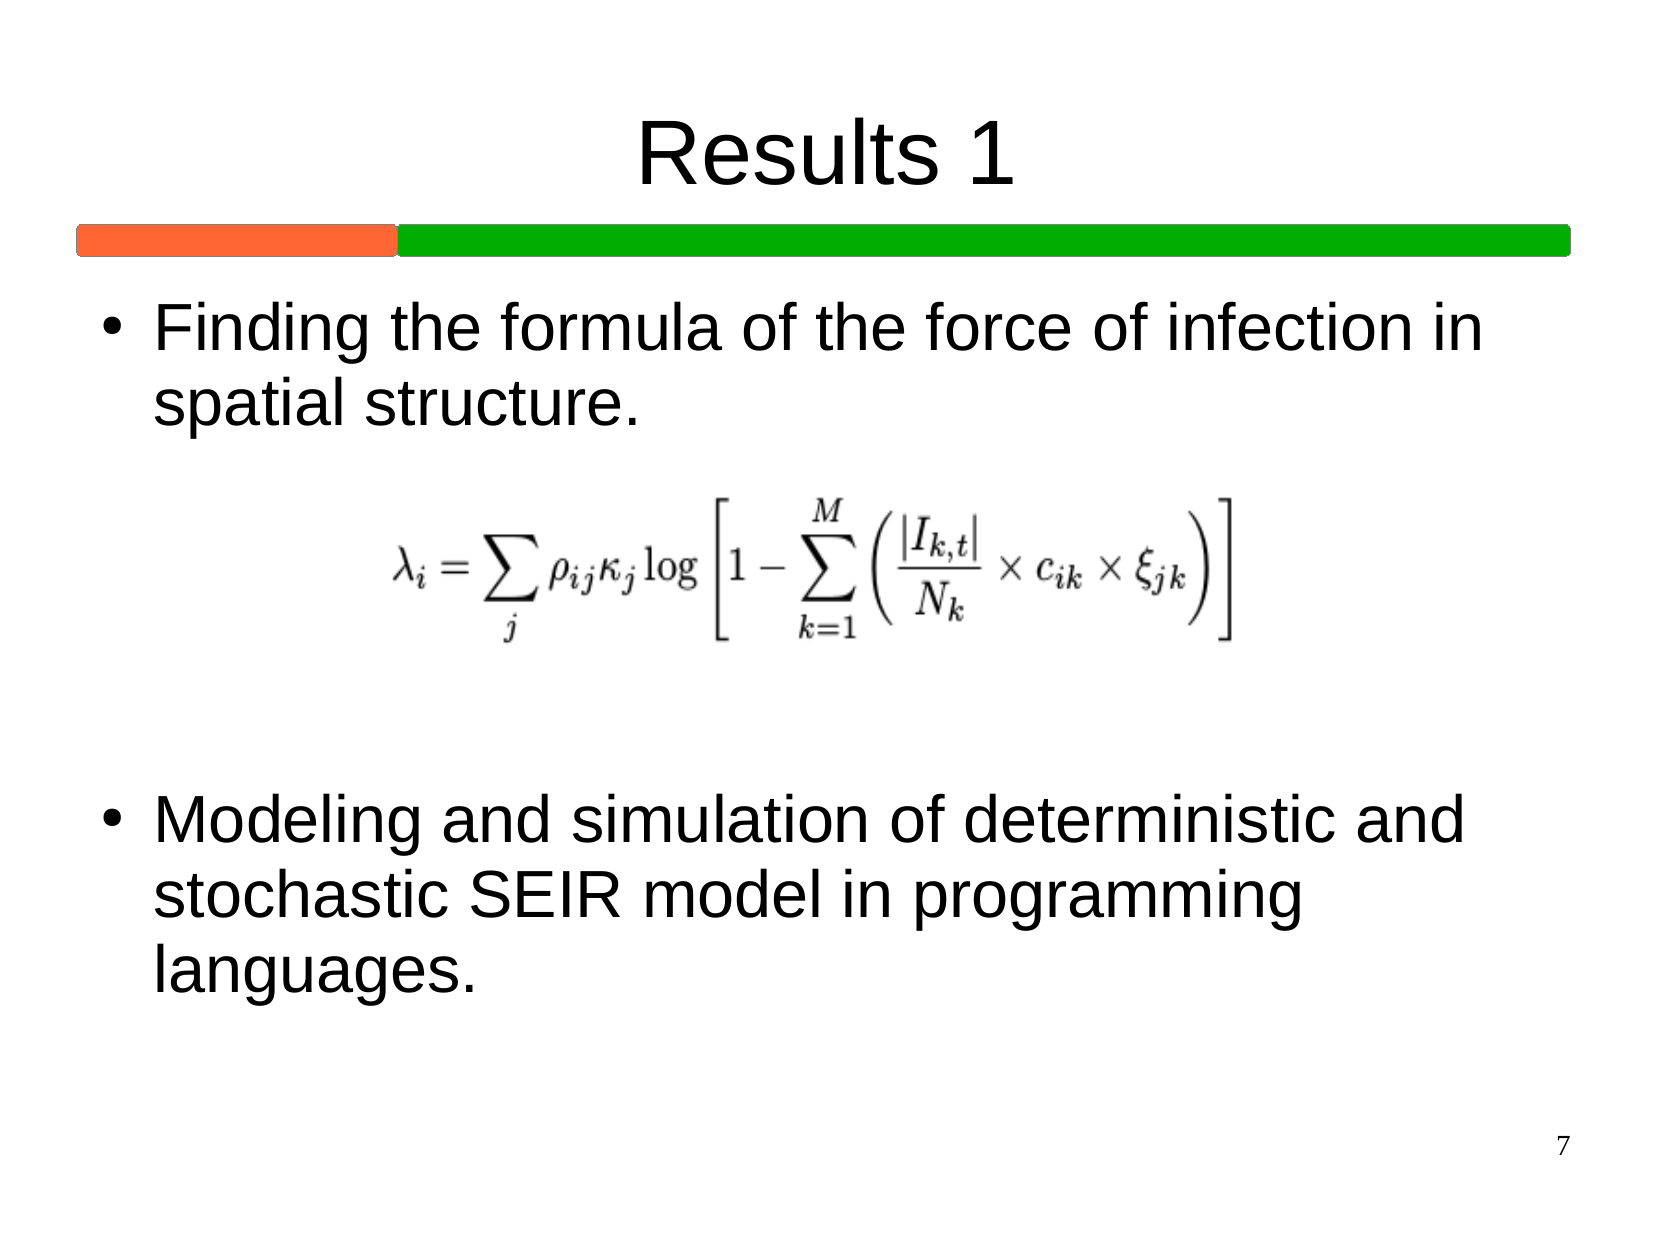

# Results 1
Finding the formula of the force of infection in spatial structure.
Modeling and simulation of deterministic and stochastic SEIR model in programming languages​​.
7